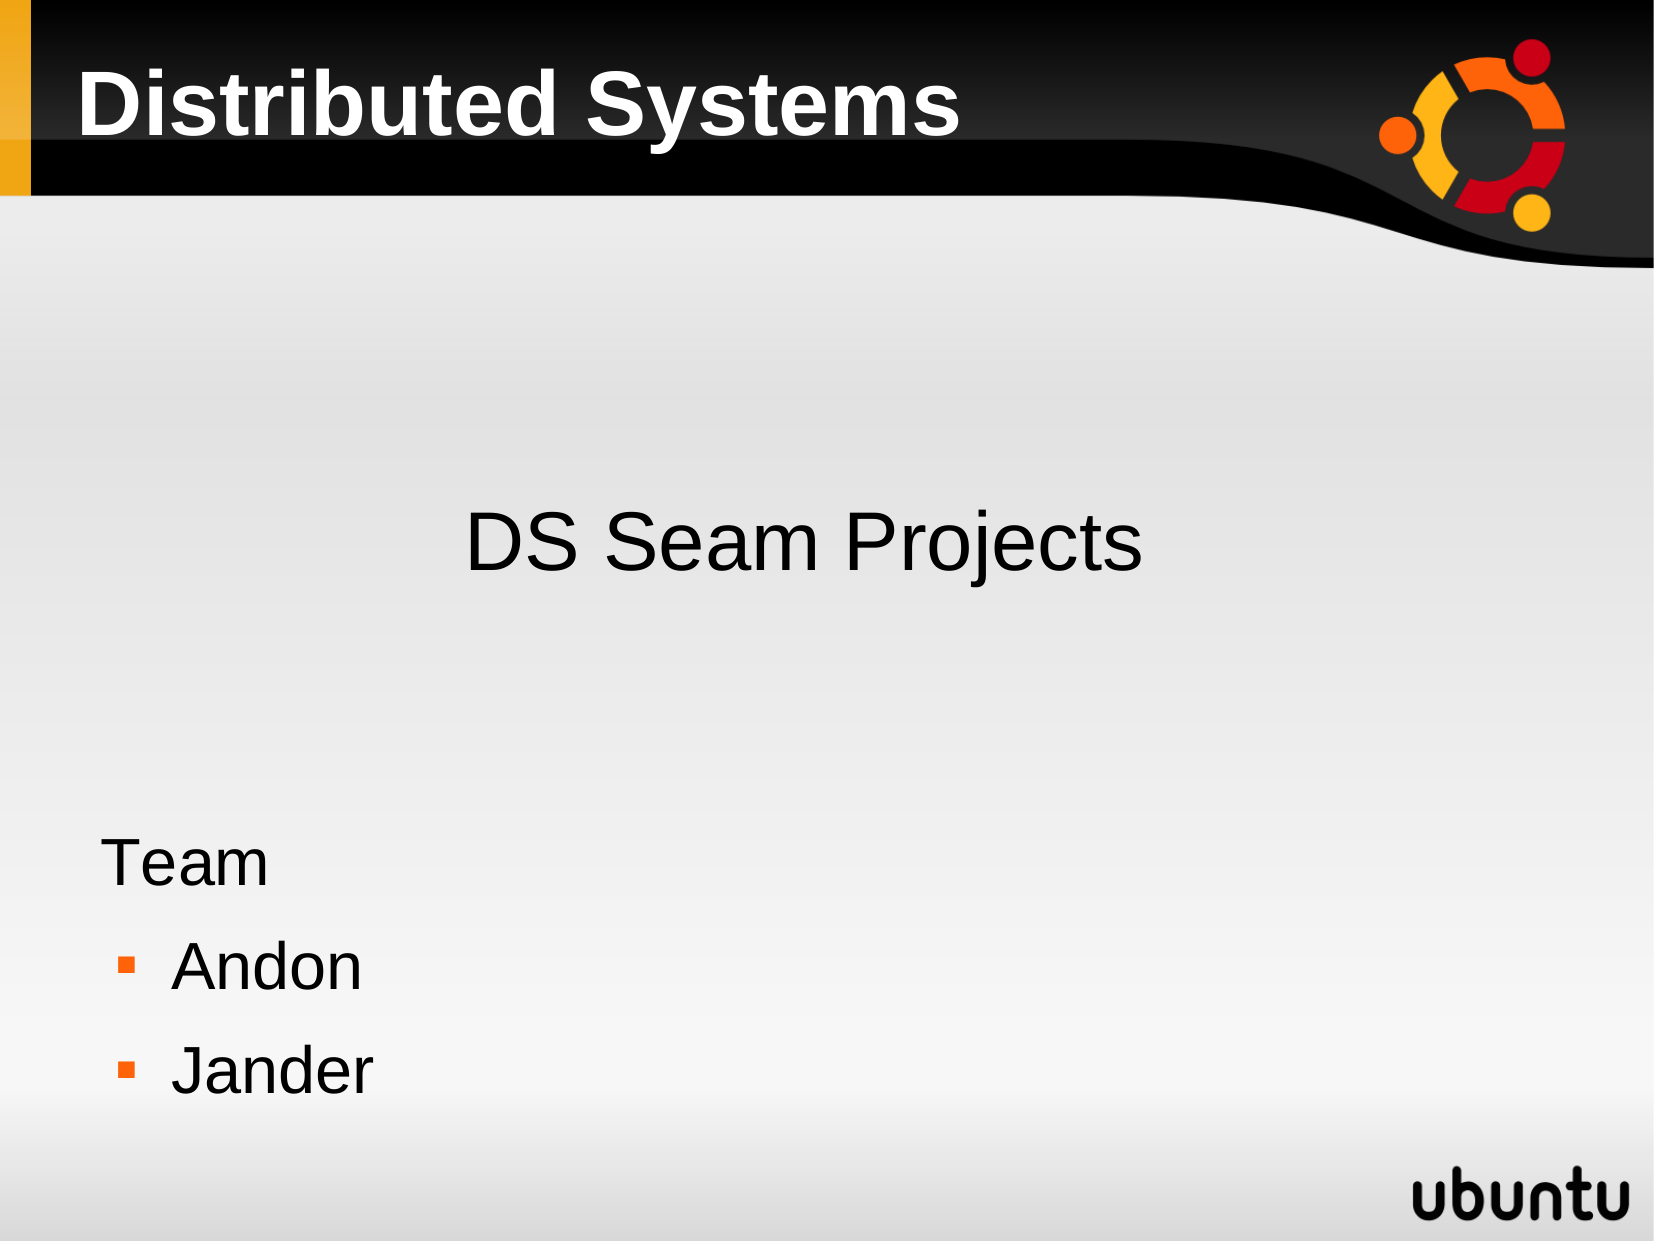

# Distributed Systems
DS Seam Projects
Team
Andon
Jander